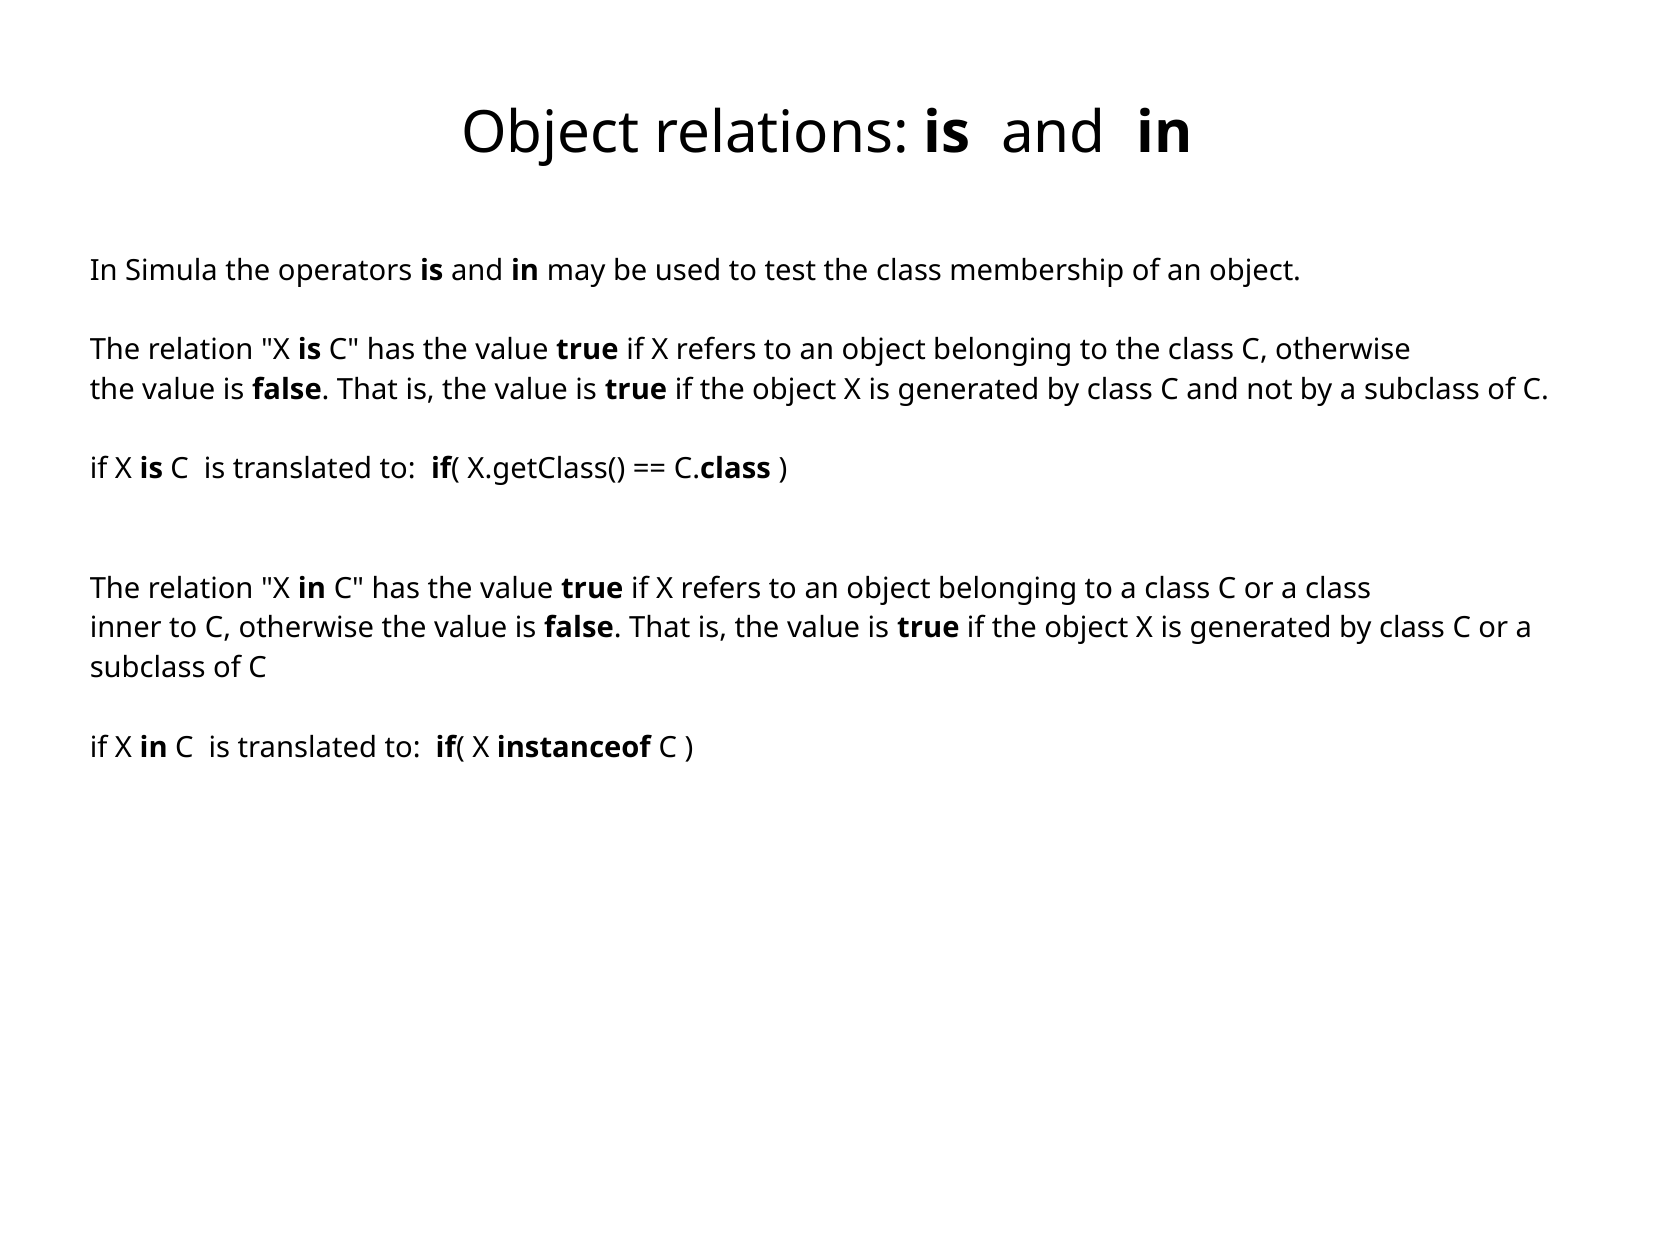

# Object relations: is and in
In Simula the operators is and in may be used to test the class membership of an object.
The relation "X is C" has the value true if X refers to an object belonging to the class C, otherwise
the value is false. That is, the value is true if the object X is generated by class C and not by a subclass of C.
if X is C is translated to: if( X.getClass() == C.class )
The relation "X in C" has the value true if X refers to an object belonging to a class C or a class
inner to C, otherwise the value is false. That is, the value is true if the object X is generated by class C or a subclass of C
if X in C is translated to: if( X instanceof C )